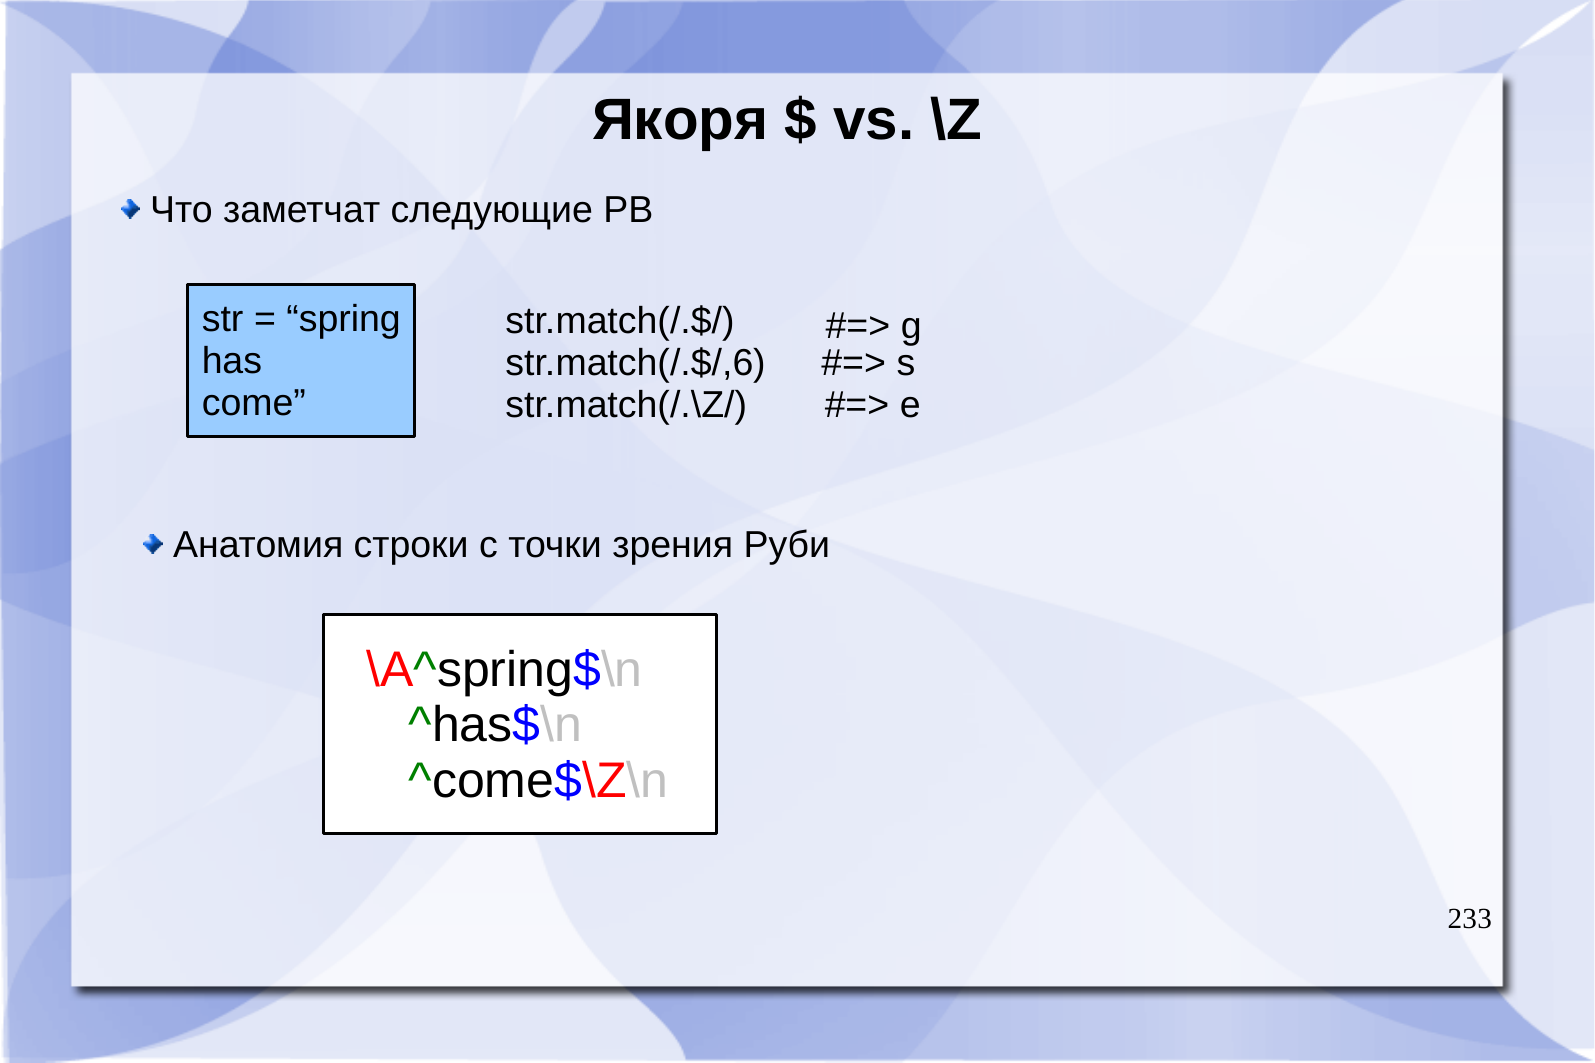

# Якоря $ vs. \Z
 Что заметчат следующие РВ
str = “spring
has
come”
str.match(/.$/)
str.match(/.$/,6)
str.match(/.\Z/)
#=> g
#=> s
#=> e
 Анатомия строки с точки зрения Руби
 \A^spring$\n
 ^has$\n
 ^come$\Z\n
233